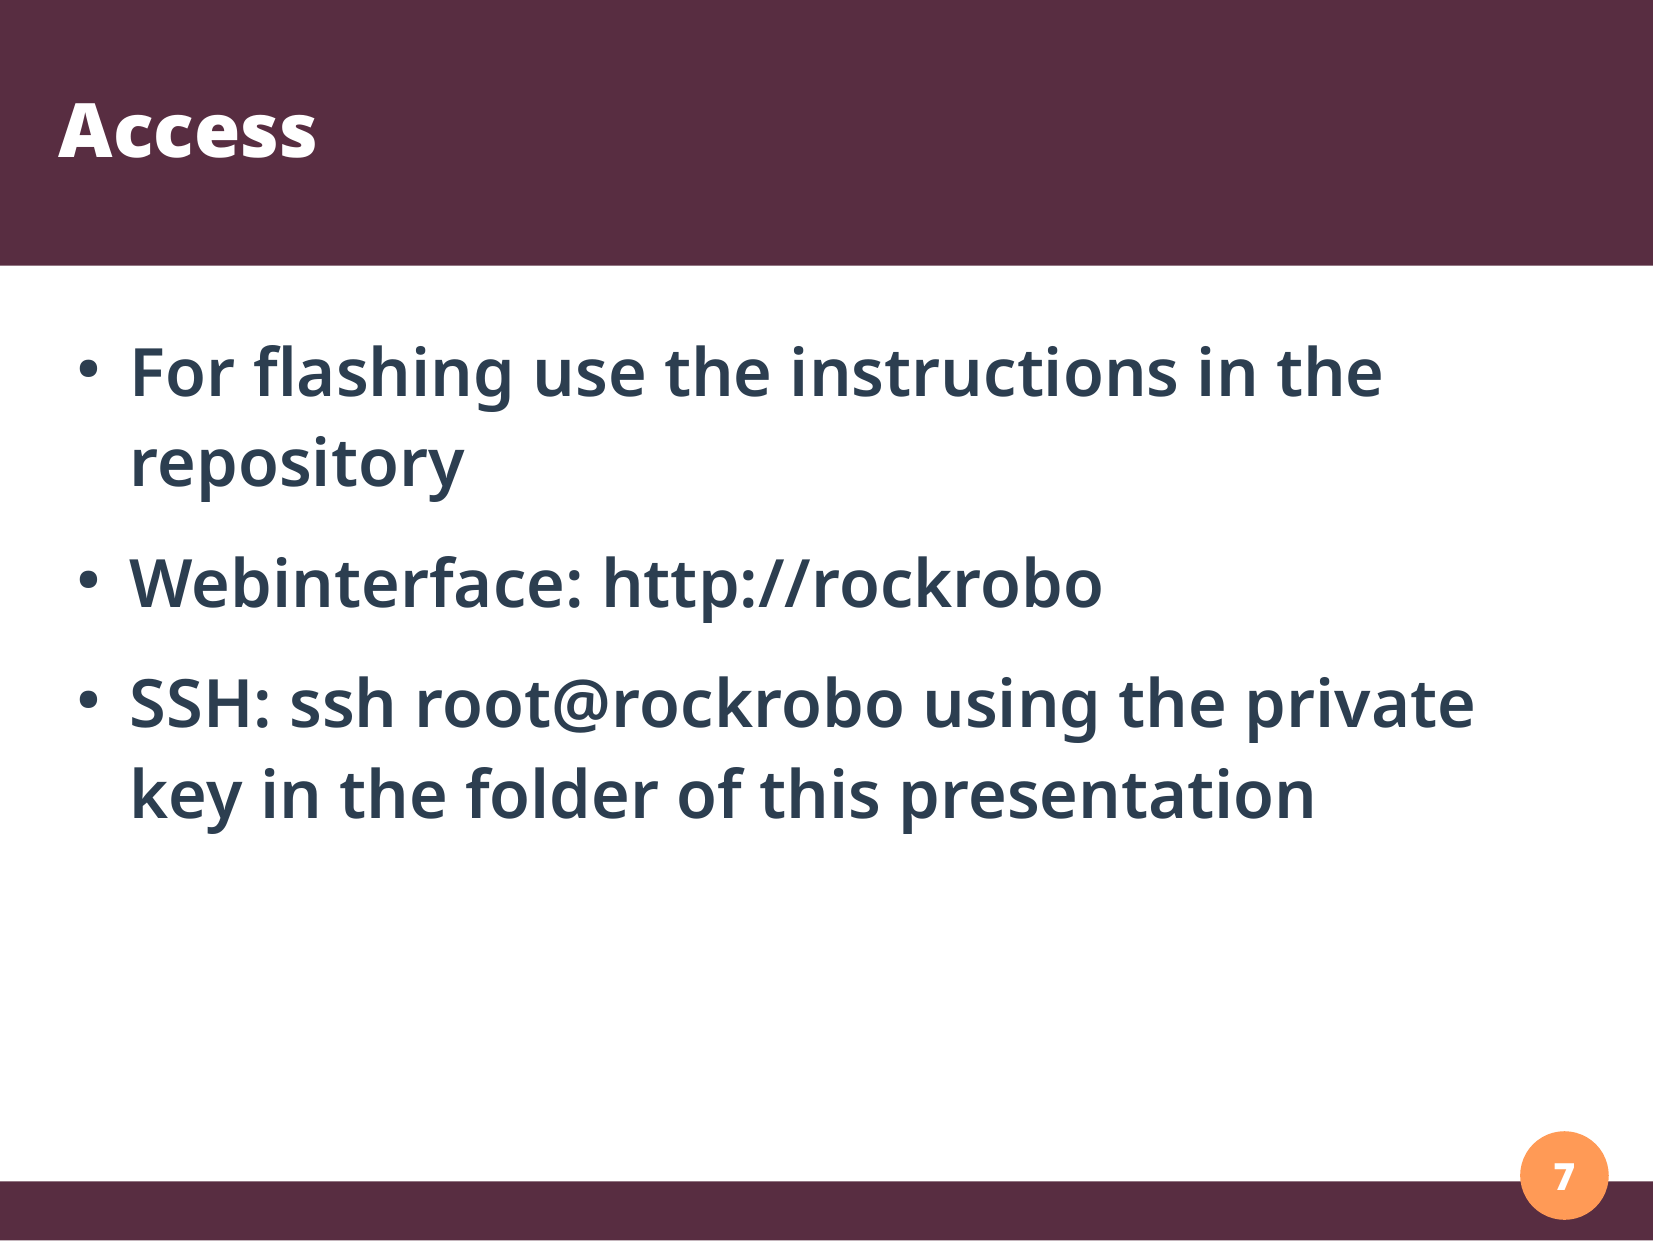

# Access
For flashing use the instructions in the repository
Webinterface: http://rockrobo
SSH: ssh root@rockrobo using the private key in the folder of this presentation
7